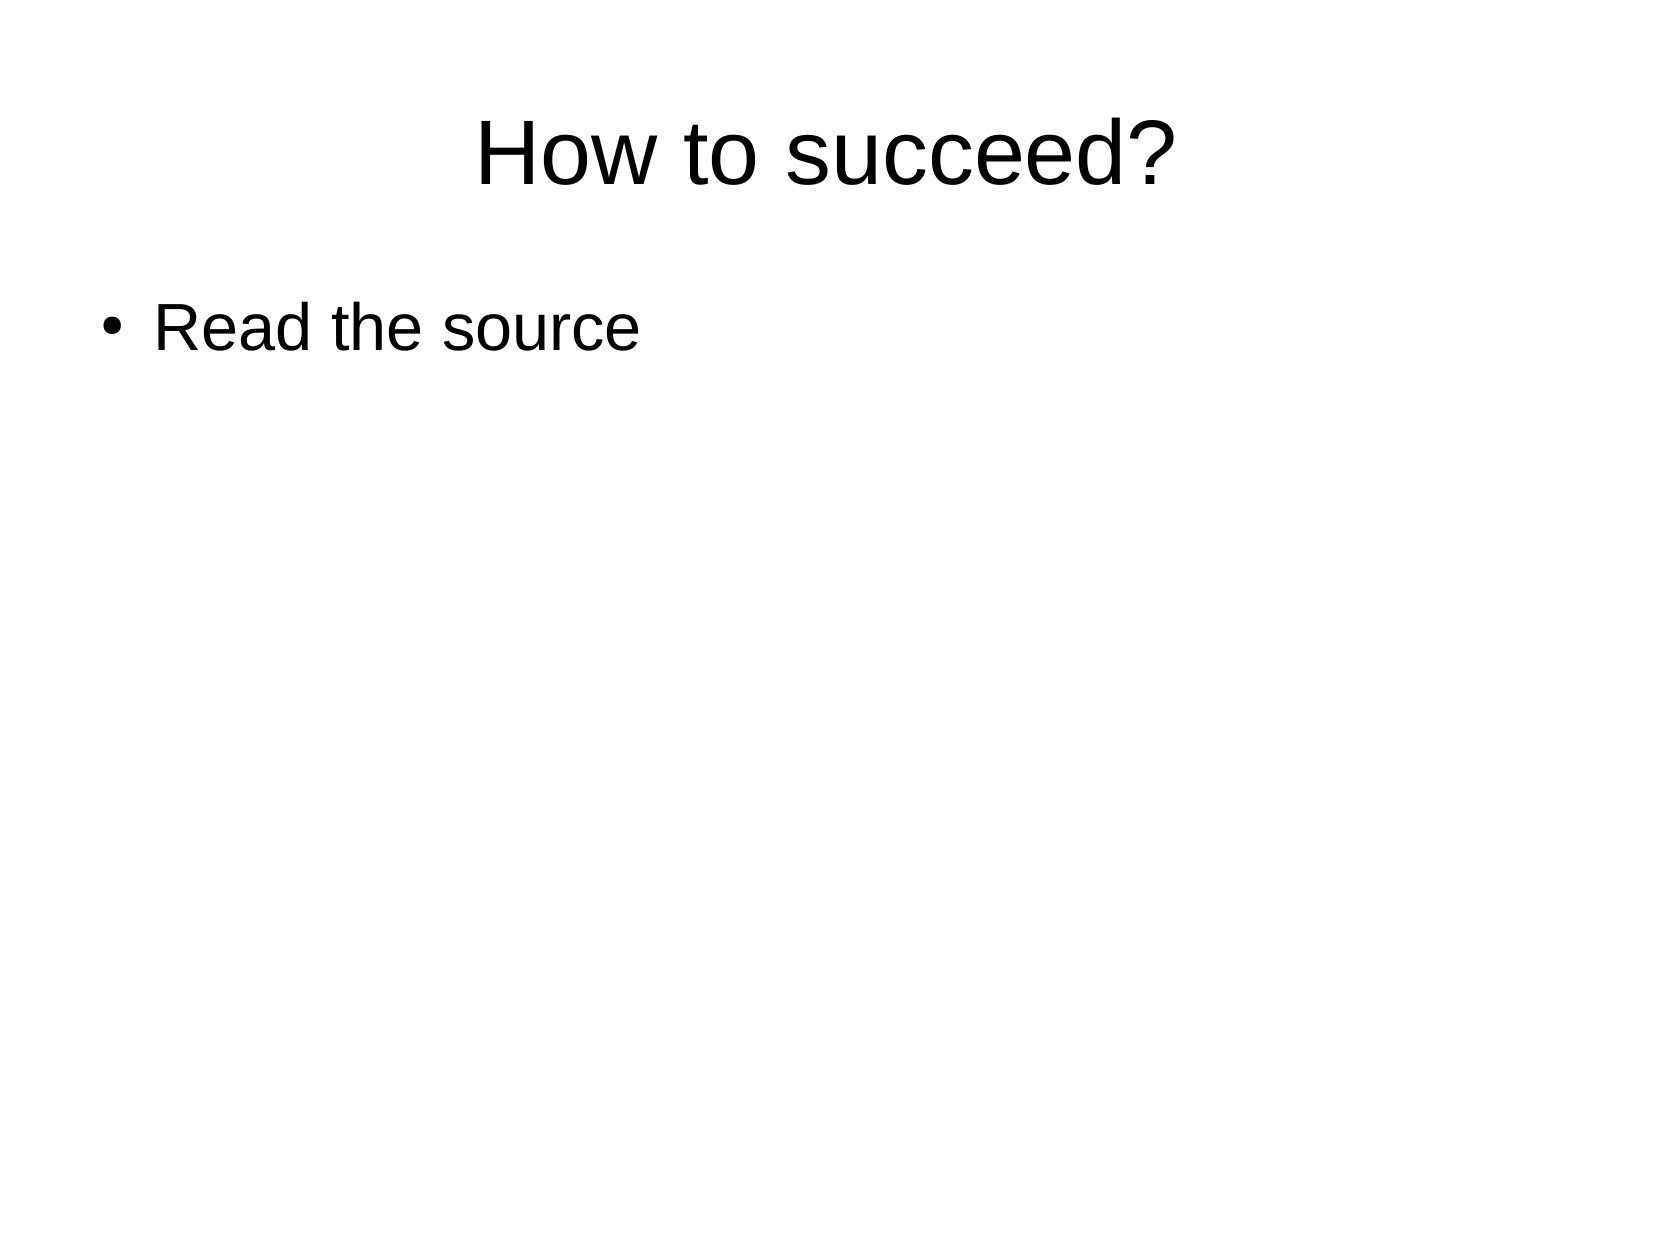

# How to succeed?
Read the source